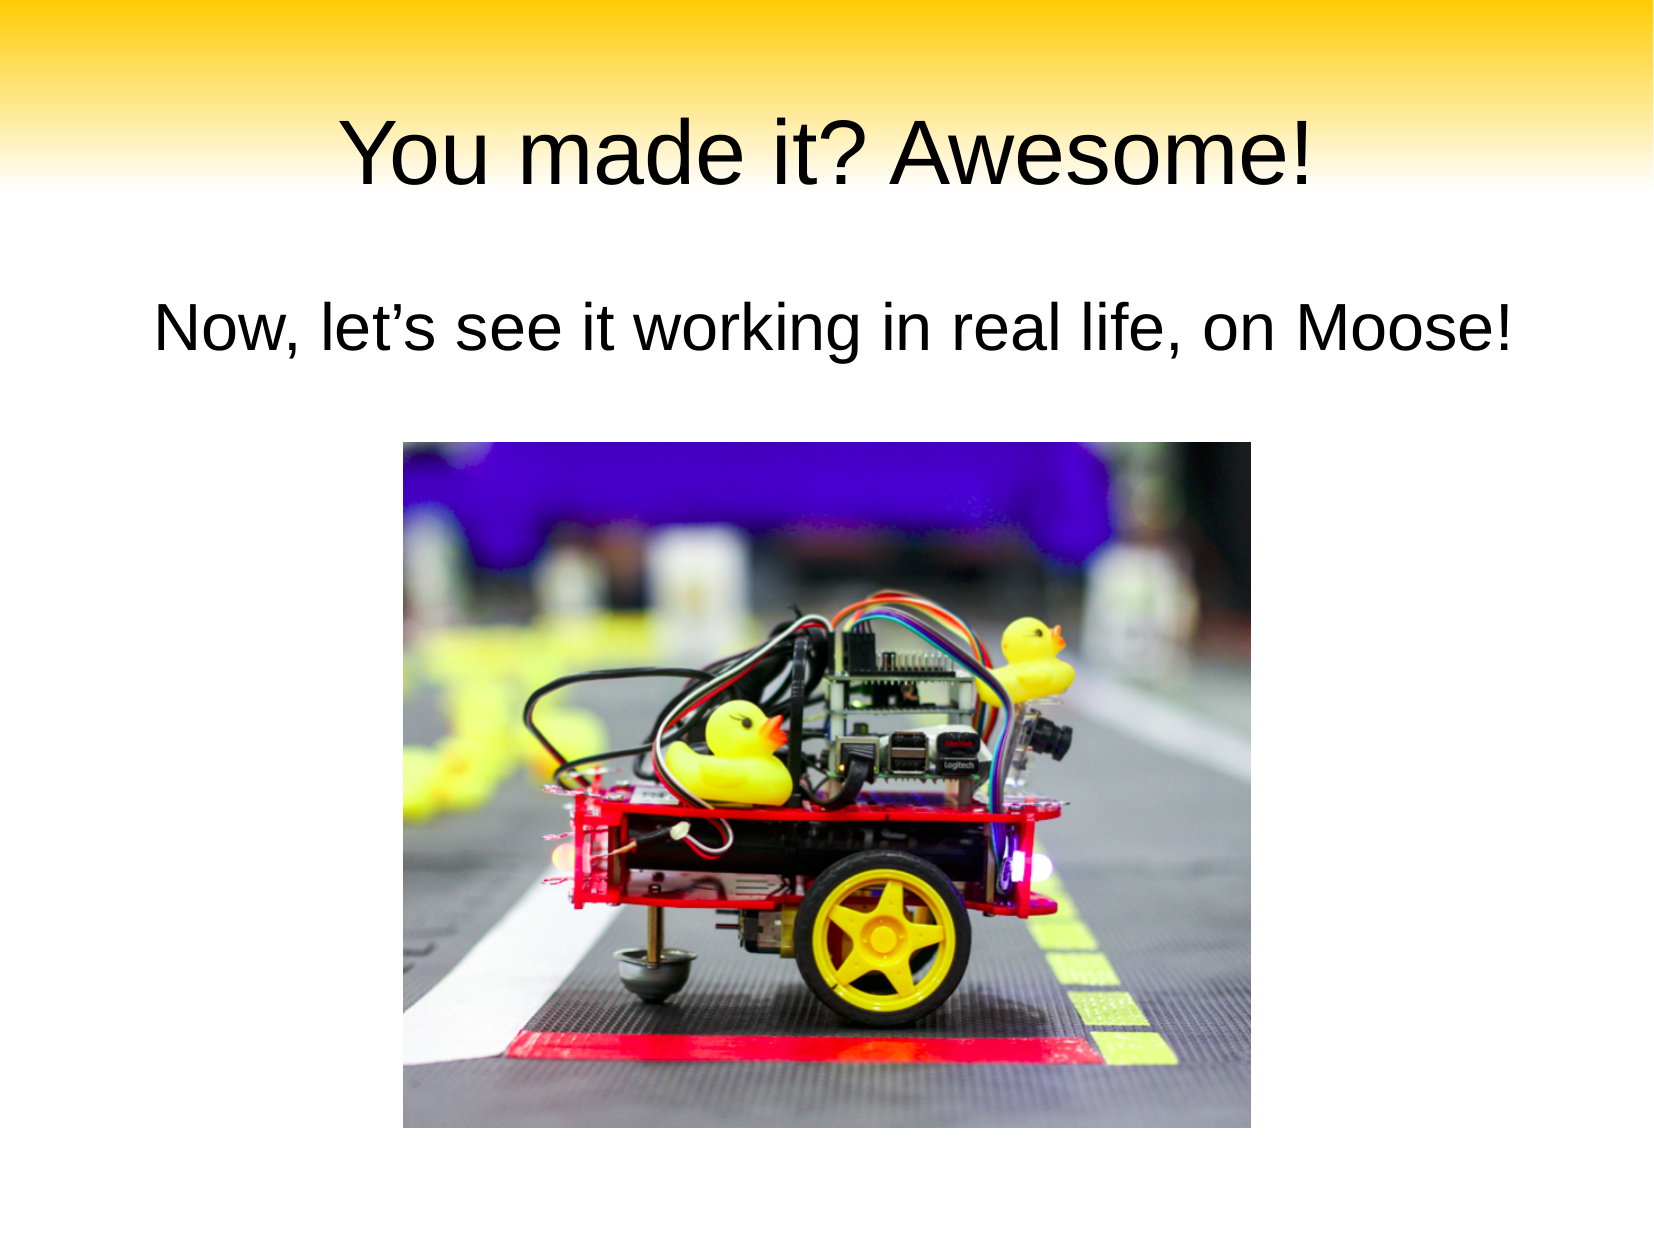

# You made it? Awesome!
Now, let’s see it working in real life, on Moose!